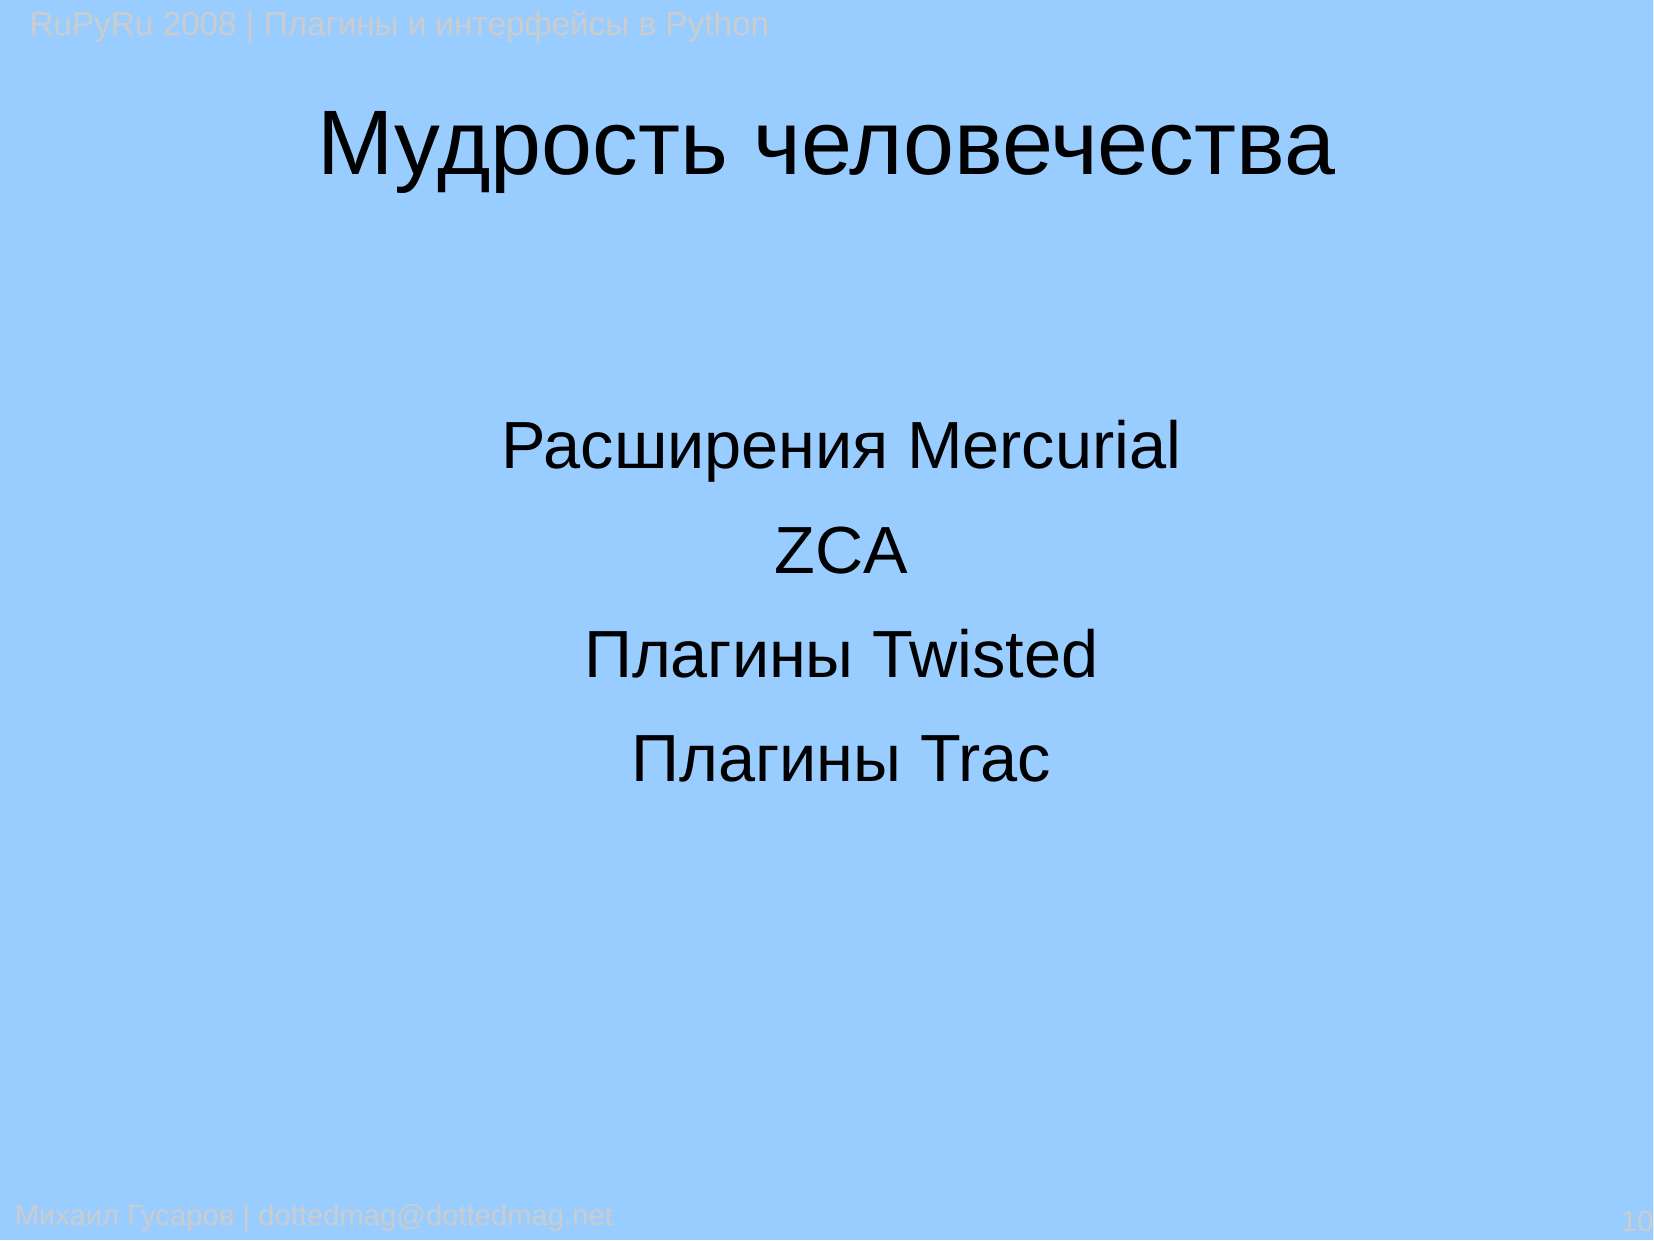

# Мудрость человечества
Расширения Mercurial
ZCA
Плагины Twisted
Плагины Trac
Имя Автора | email@domain.org
10